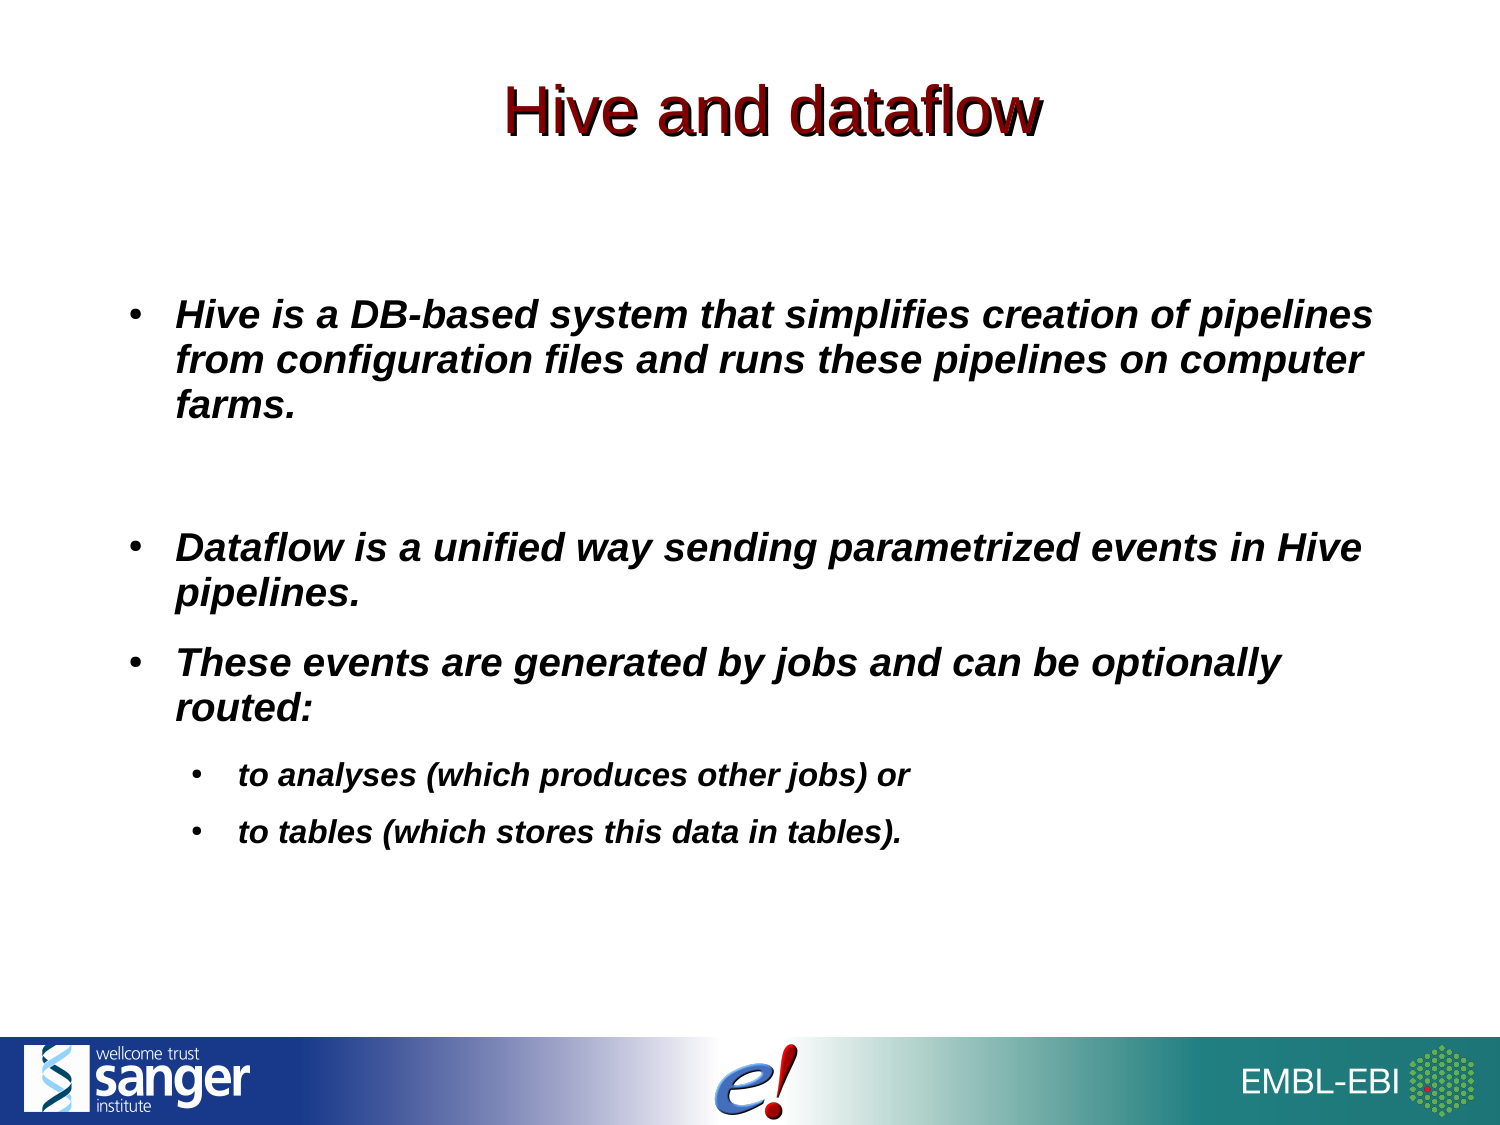

Hive and dataflow
# Hive is a DB-based system that simplifies creation of pipelines from configuration files and runs these pipelines on computer farms.
Dataflow is a unified way sending parametrized events in Hive pipelines.
These events are generated by jobs and can be optionally routed:
to analyses (which produces other jobs) or
to tables (which stores this data in tables).